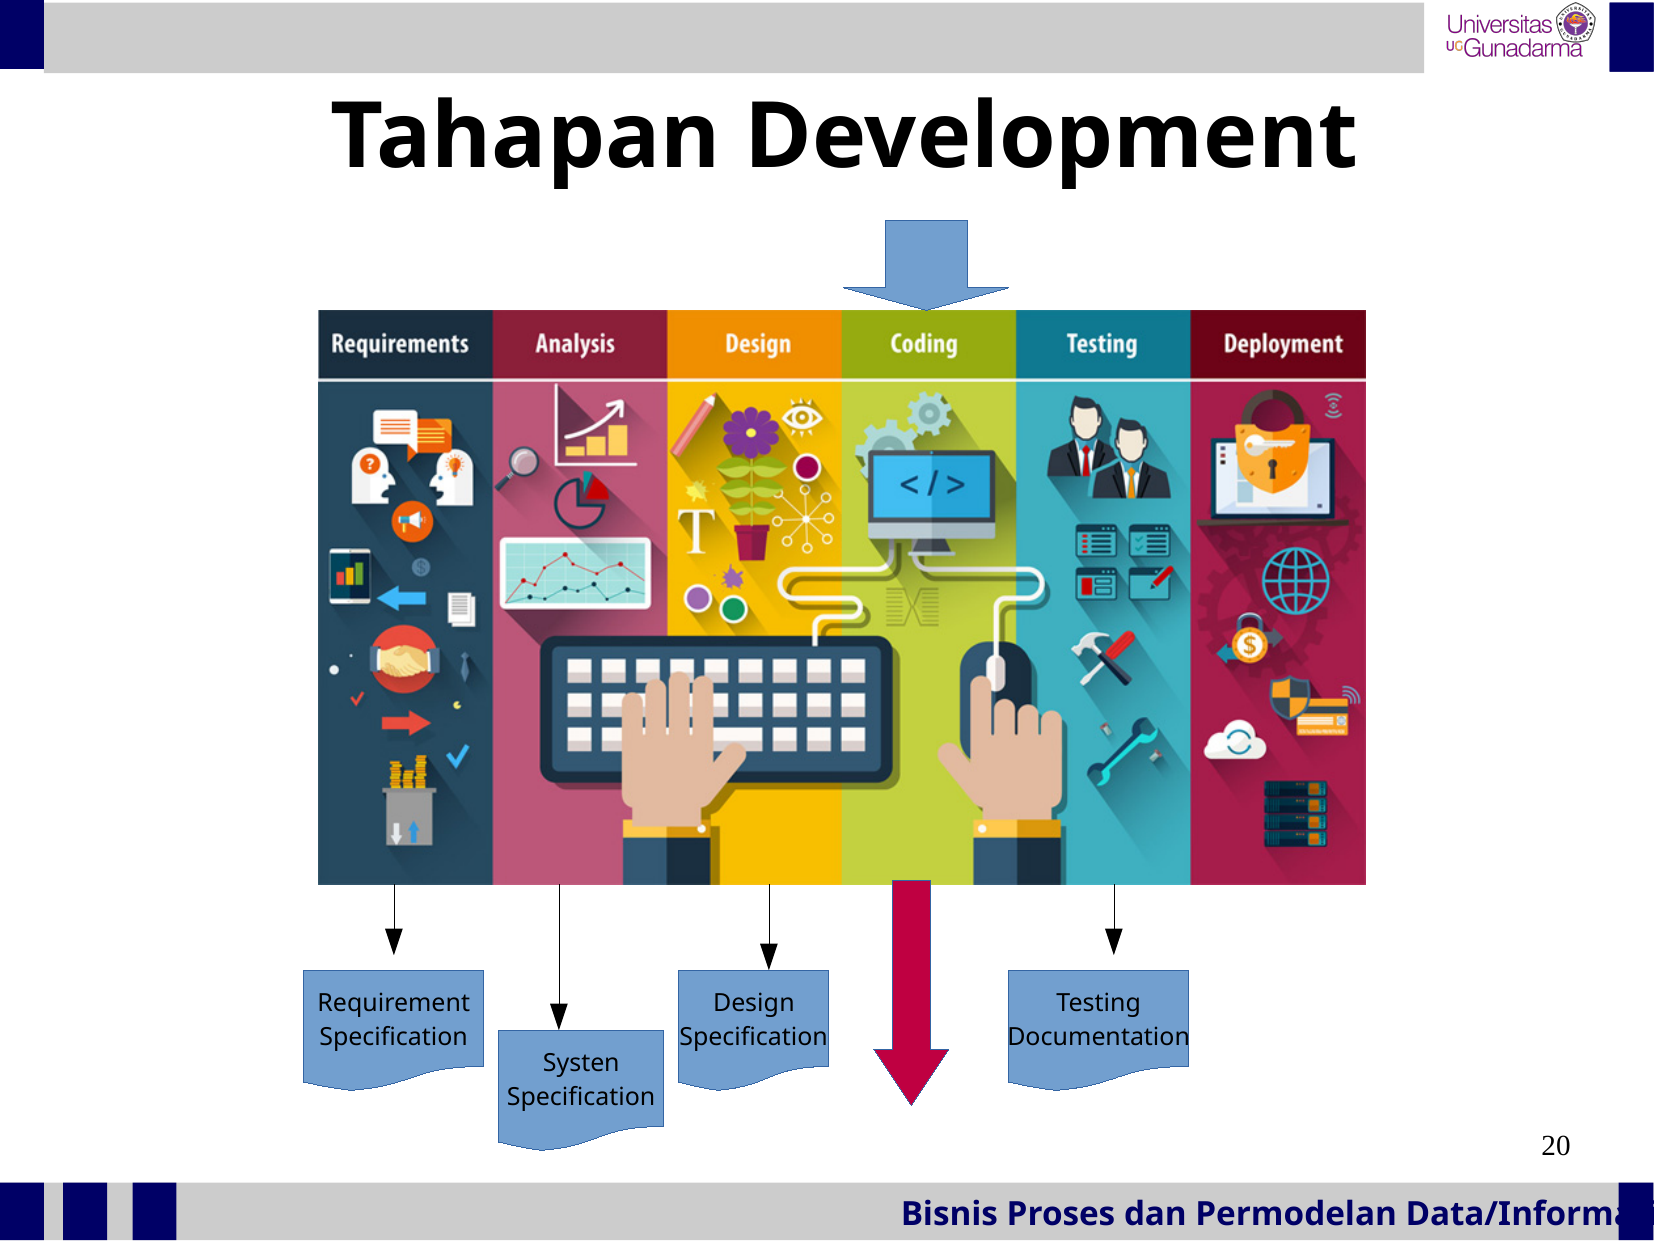

# Tahapan Development
Requirement
Specification
Design
Specification
Testing
Documentation
Systen
Specification
20